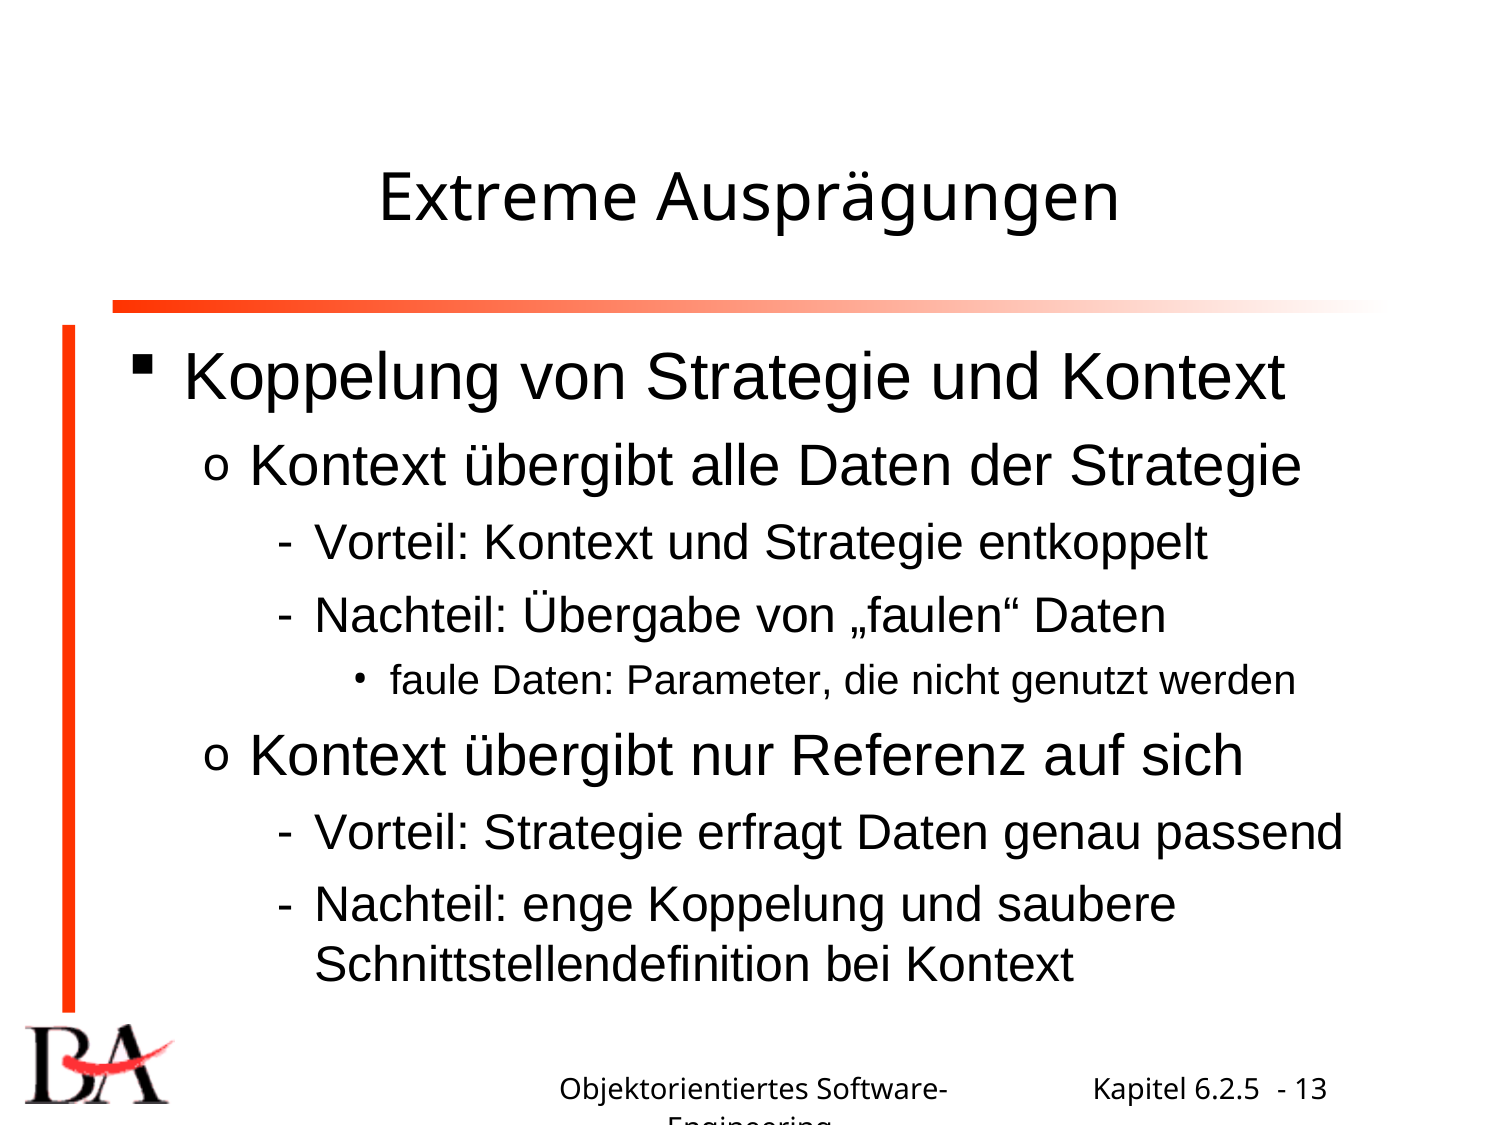

# Extreme Ausprägungen
Koppelung von Strategie und Kontext
Kontext übergibt alle Daten der Strategie
Vorteil: Kontext und Strategie entkoppelt
Nachteil: Übergabe von „faulen“ Daten
faule Daten: Parameter, die nicht genutzt werden
Kontext übergibt nur Referenz auf sich
Vorteil: Strategie erfragt Daten genau passend
Nachteil: enge Koppelung und saubere Schnittstellendefinition bei Kontext
13